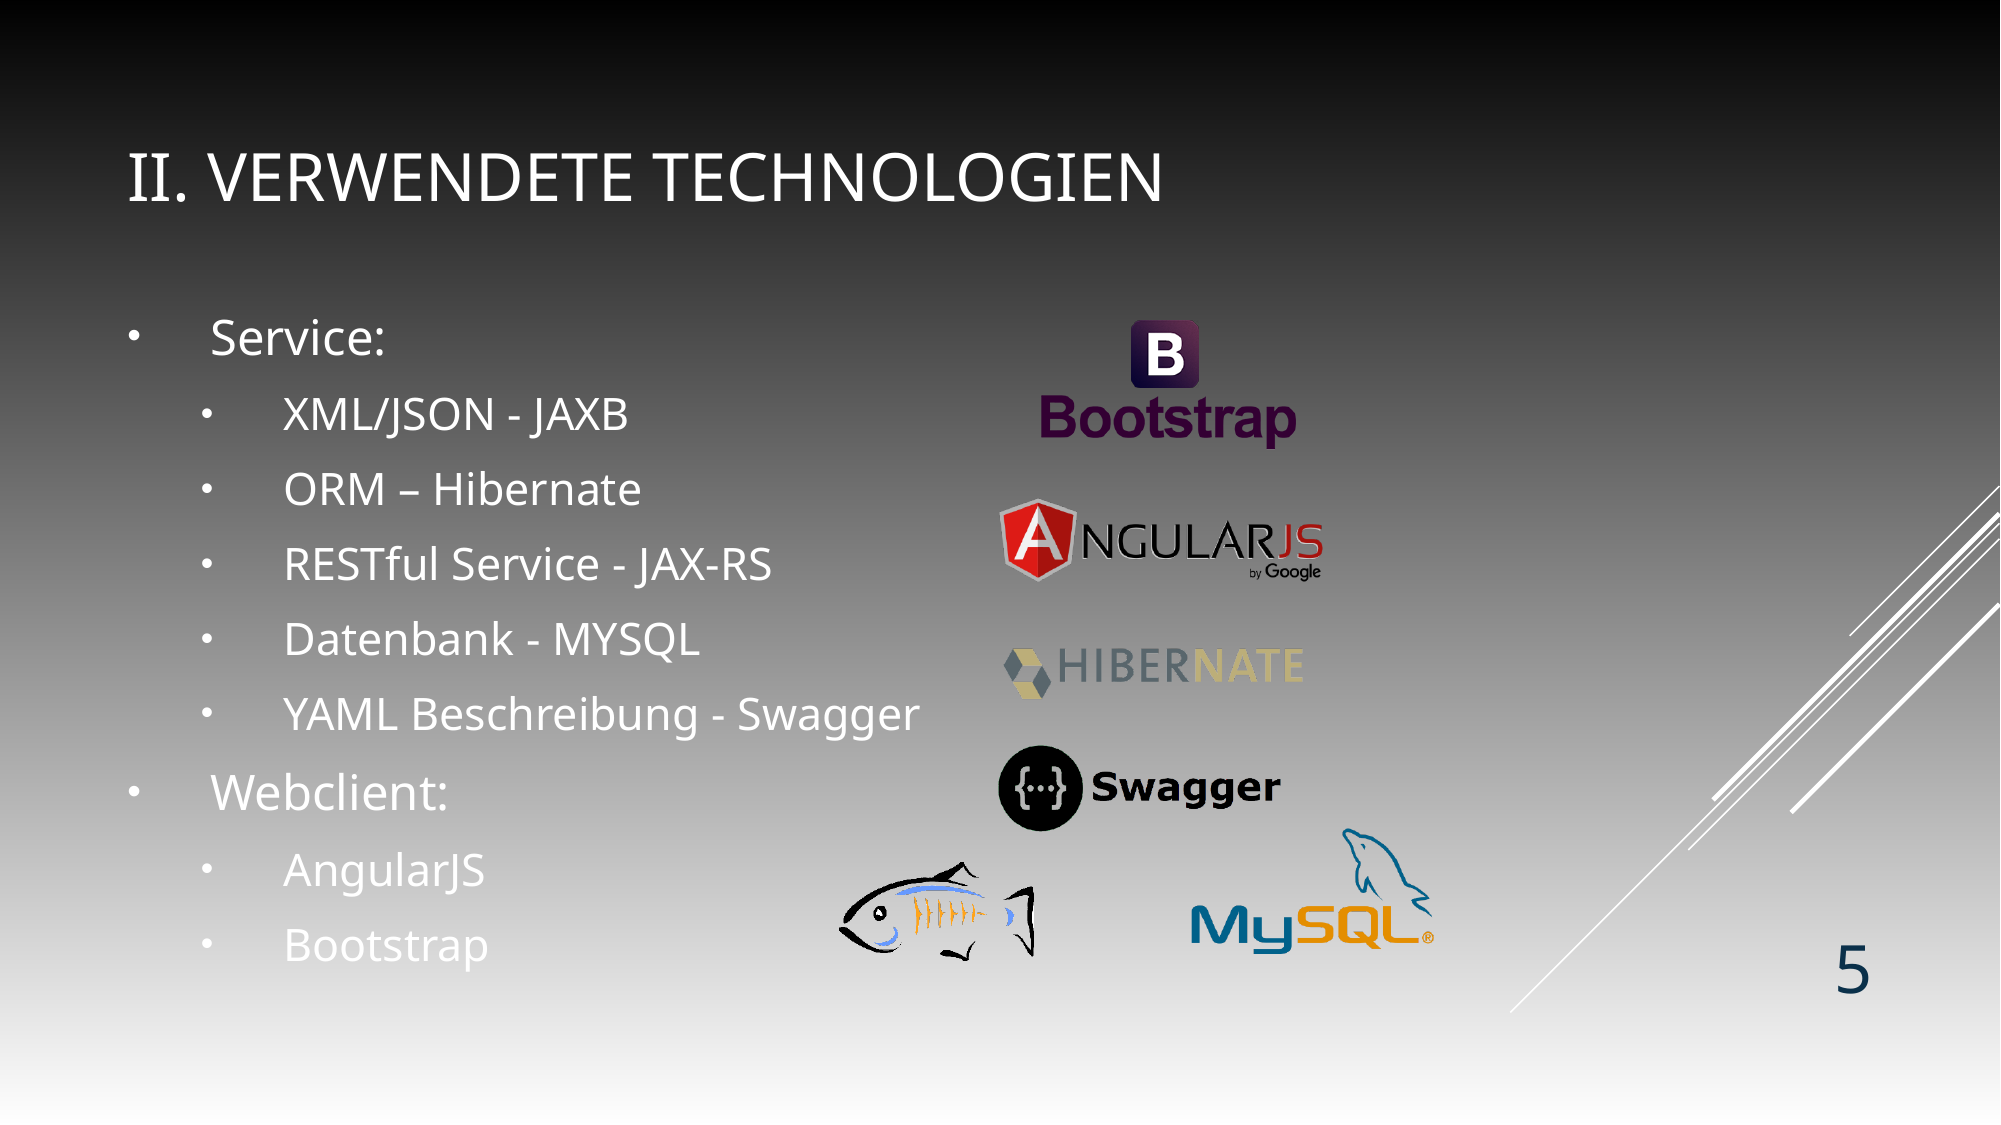

# II. Verwendete Technologien
Service:
XML/JSON - JAXB
ORM – Hibernate
RESTful Service - JAX-RS
Datenbank - MYSQL
YAML Beschreibung - Swagger
Webclient:
AngularJS
Bootstrap